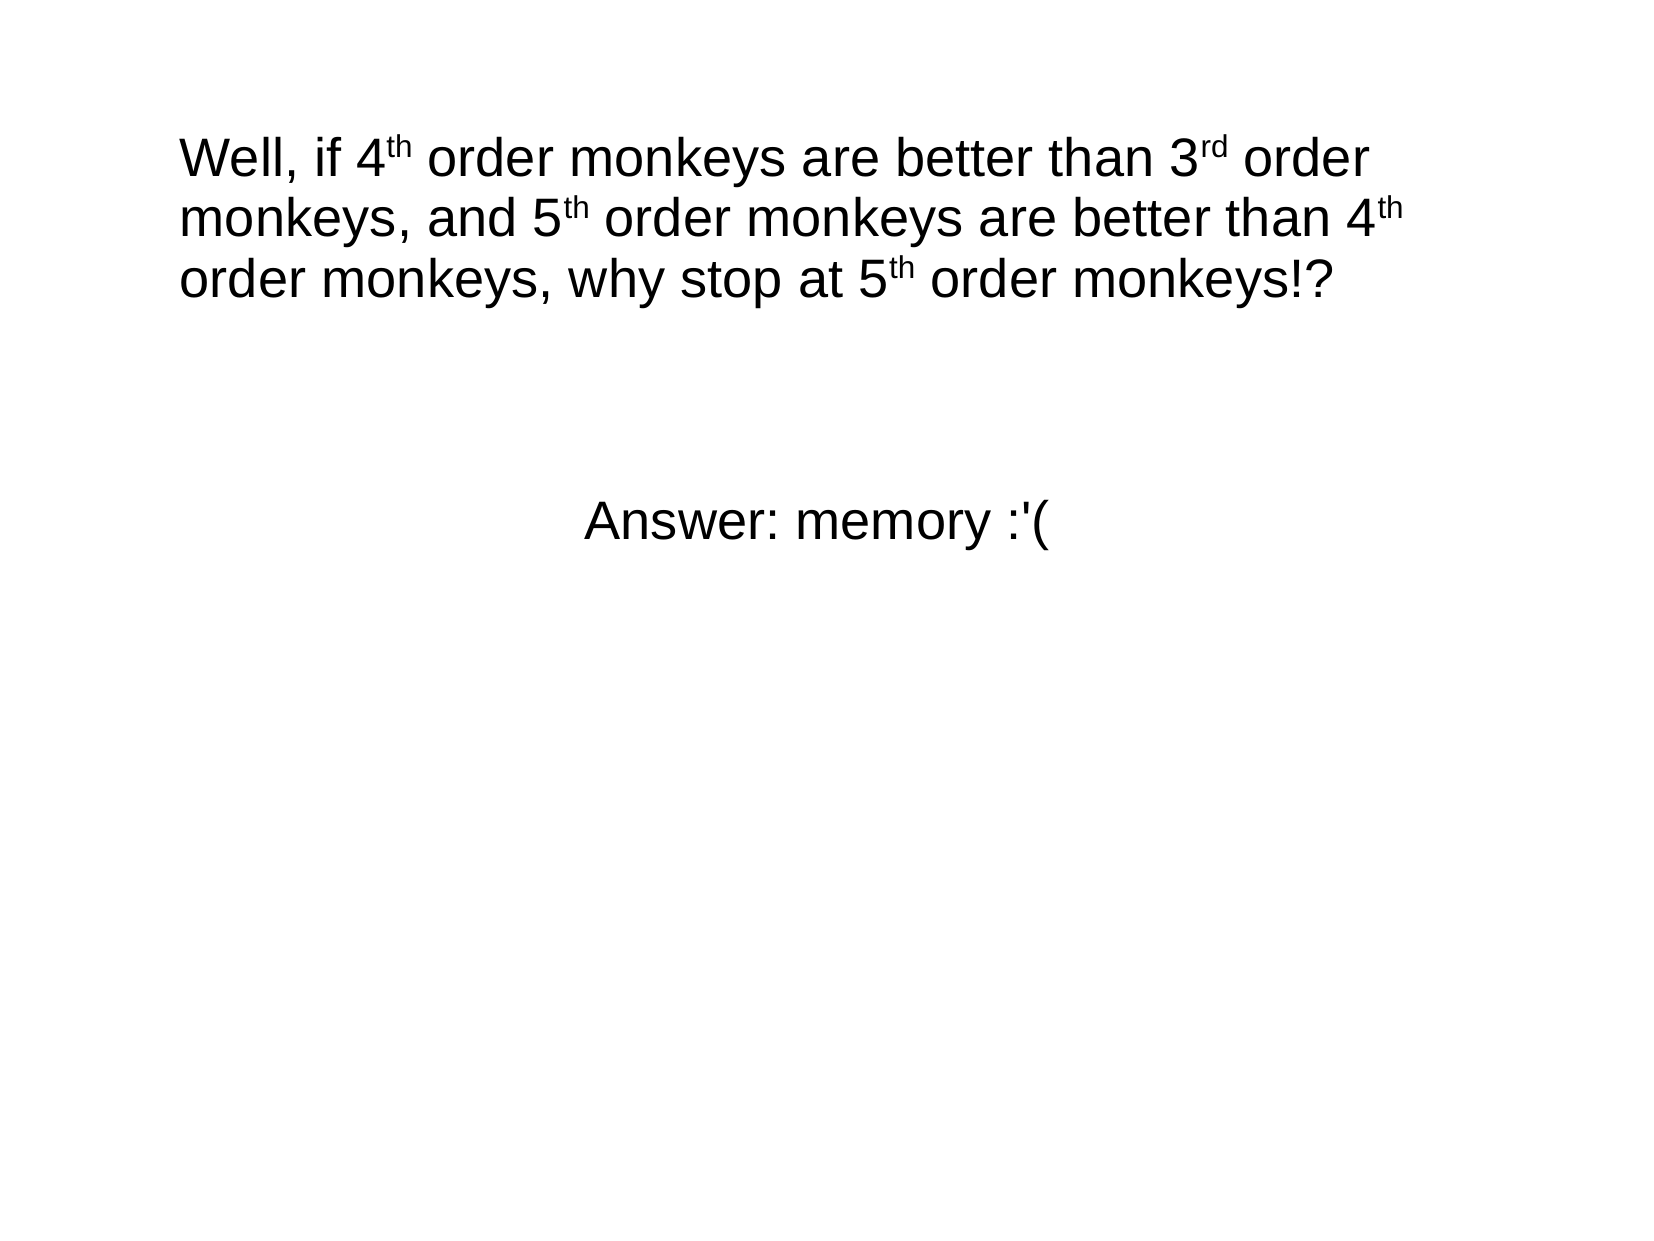

Well, if 4th order monkeys are better than 3rd order monkeys, and 5th order monkeys are better than 4th order monkeys, why stop at 5th order monkeys!?
Answer: memory :'(